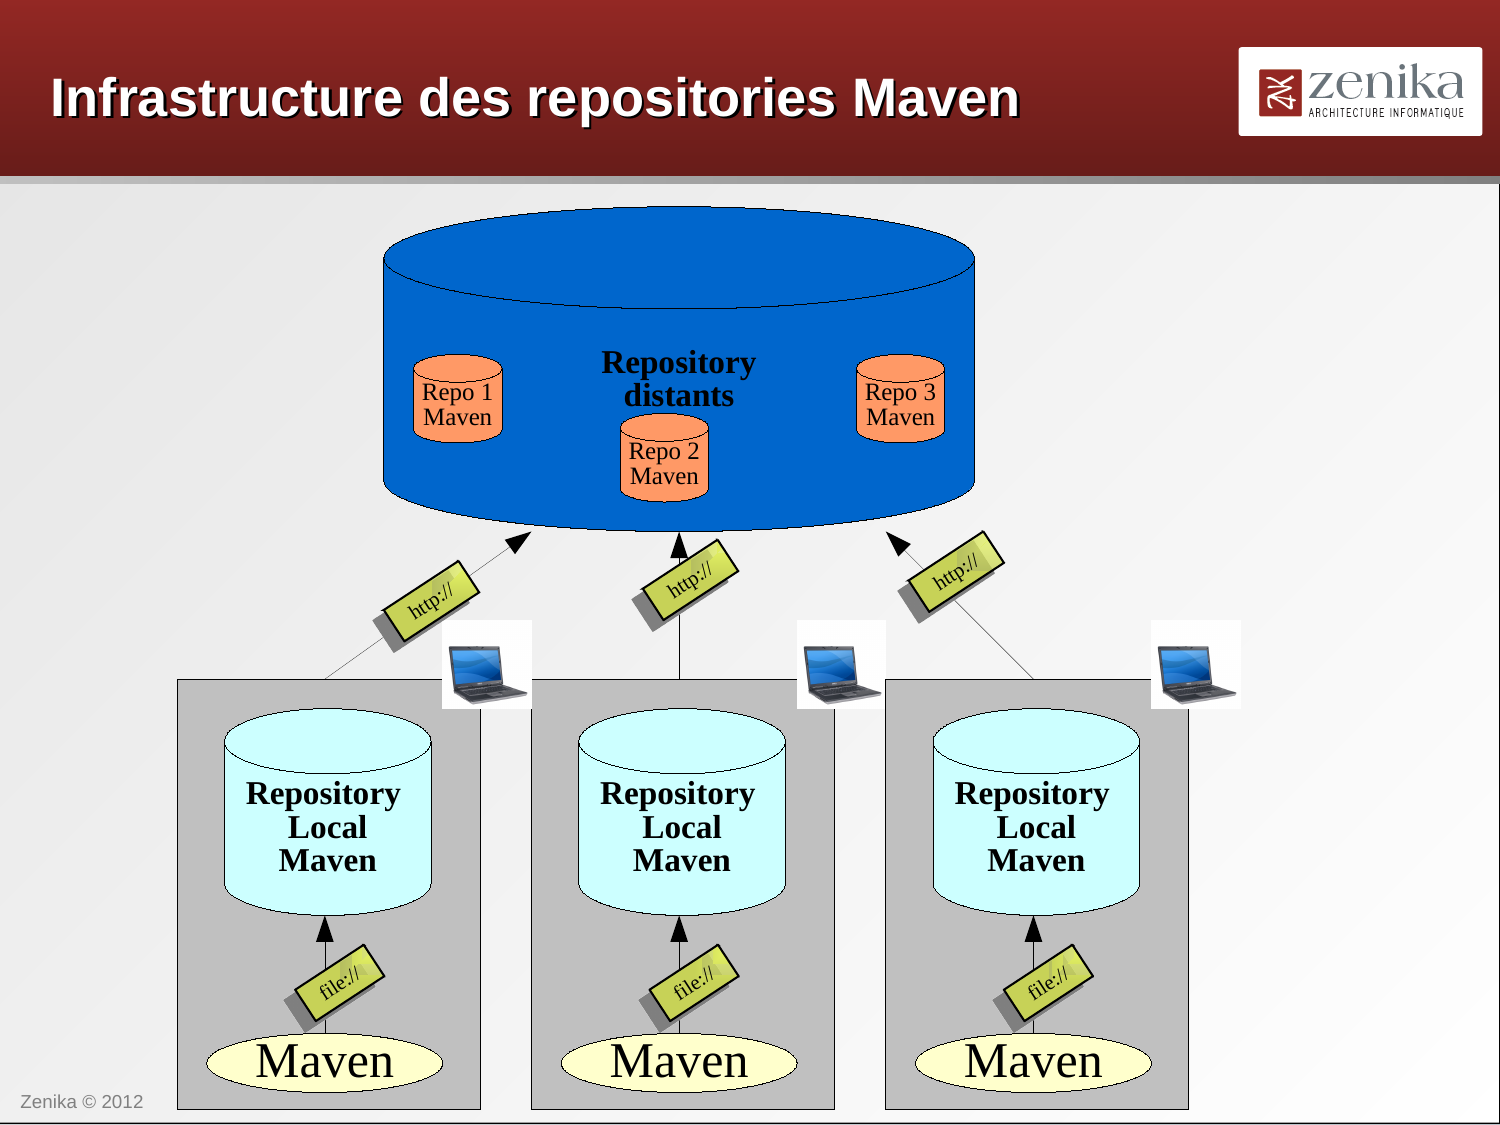

# Infrastructure des repositories Maven
Repository
distants
Repo 1
Maven
Repo 3
Maven
Repo 2
Maven
http://
http://
http://
Repository
Local
Maven
Repository
Local
Maven
Repository
Local
Maven
file://
file://
file://
Maven
Maven
Maven